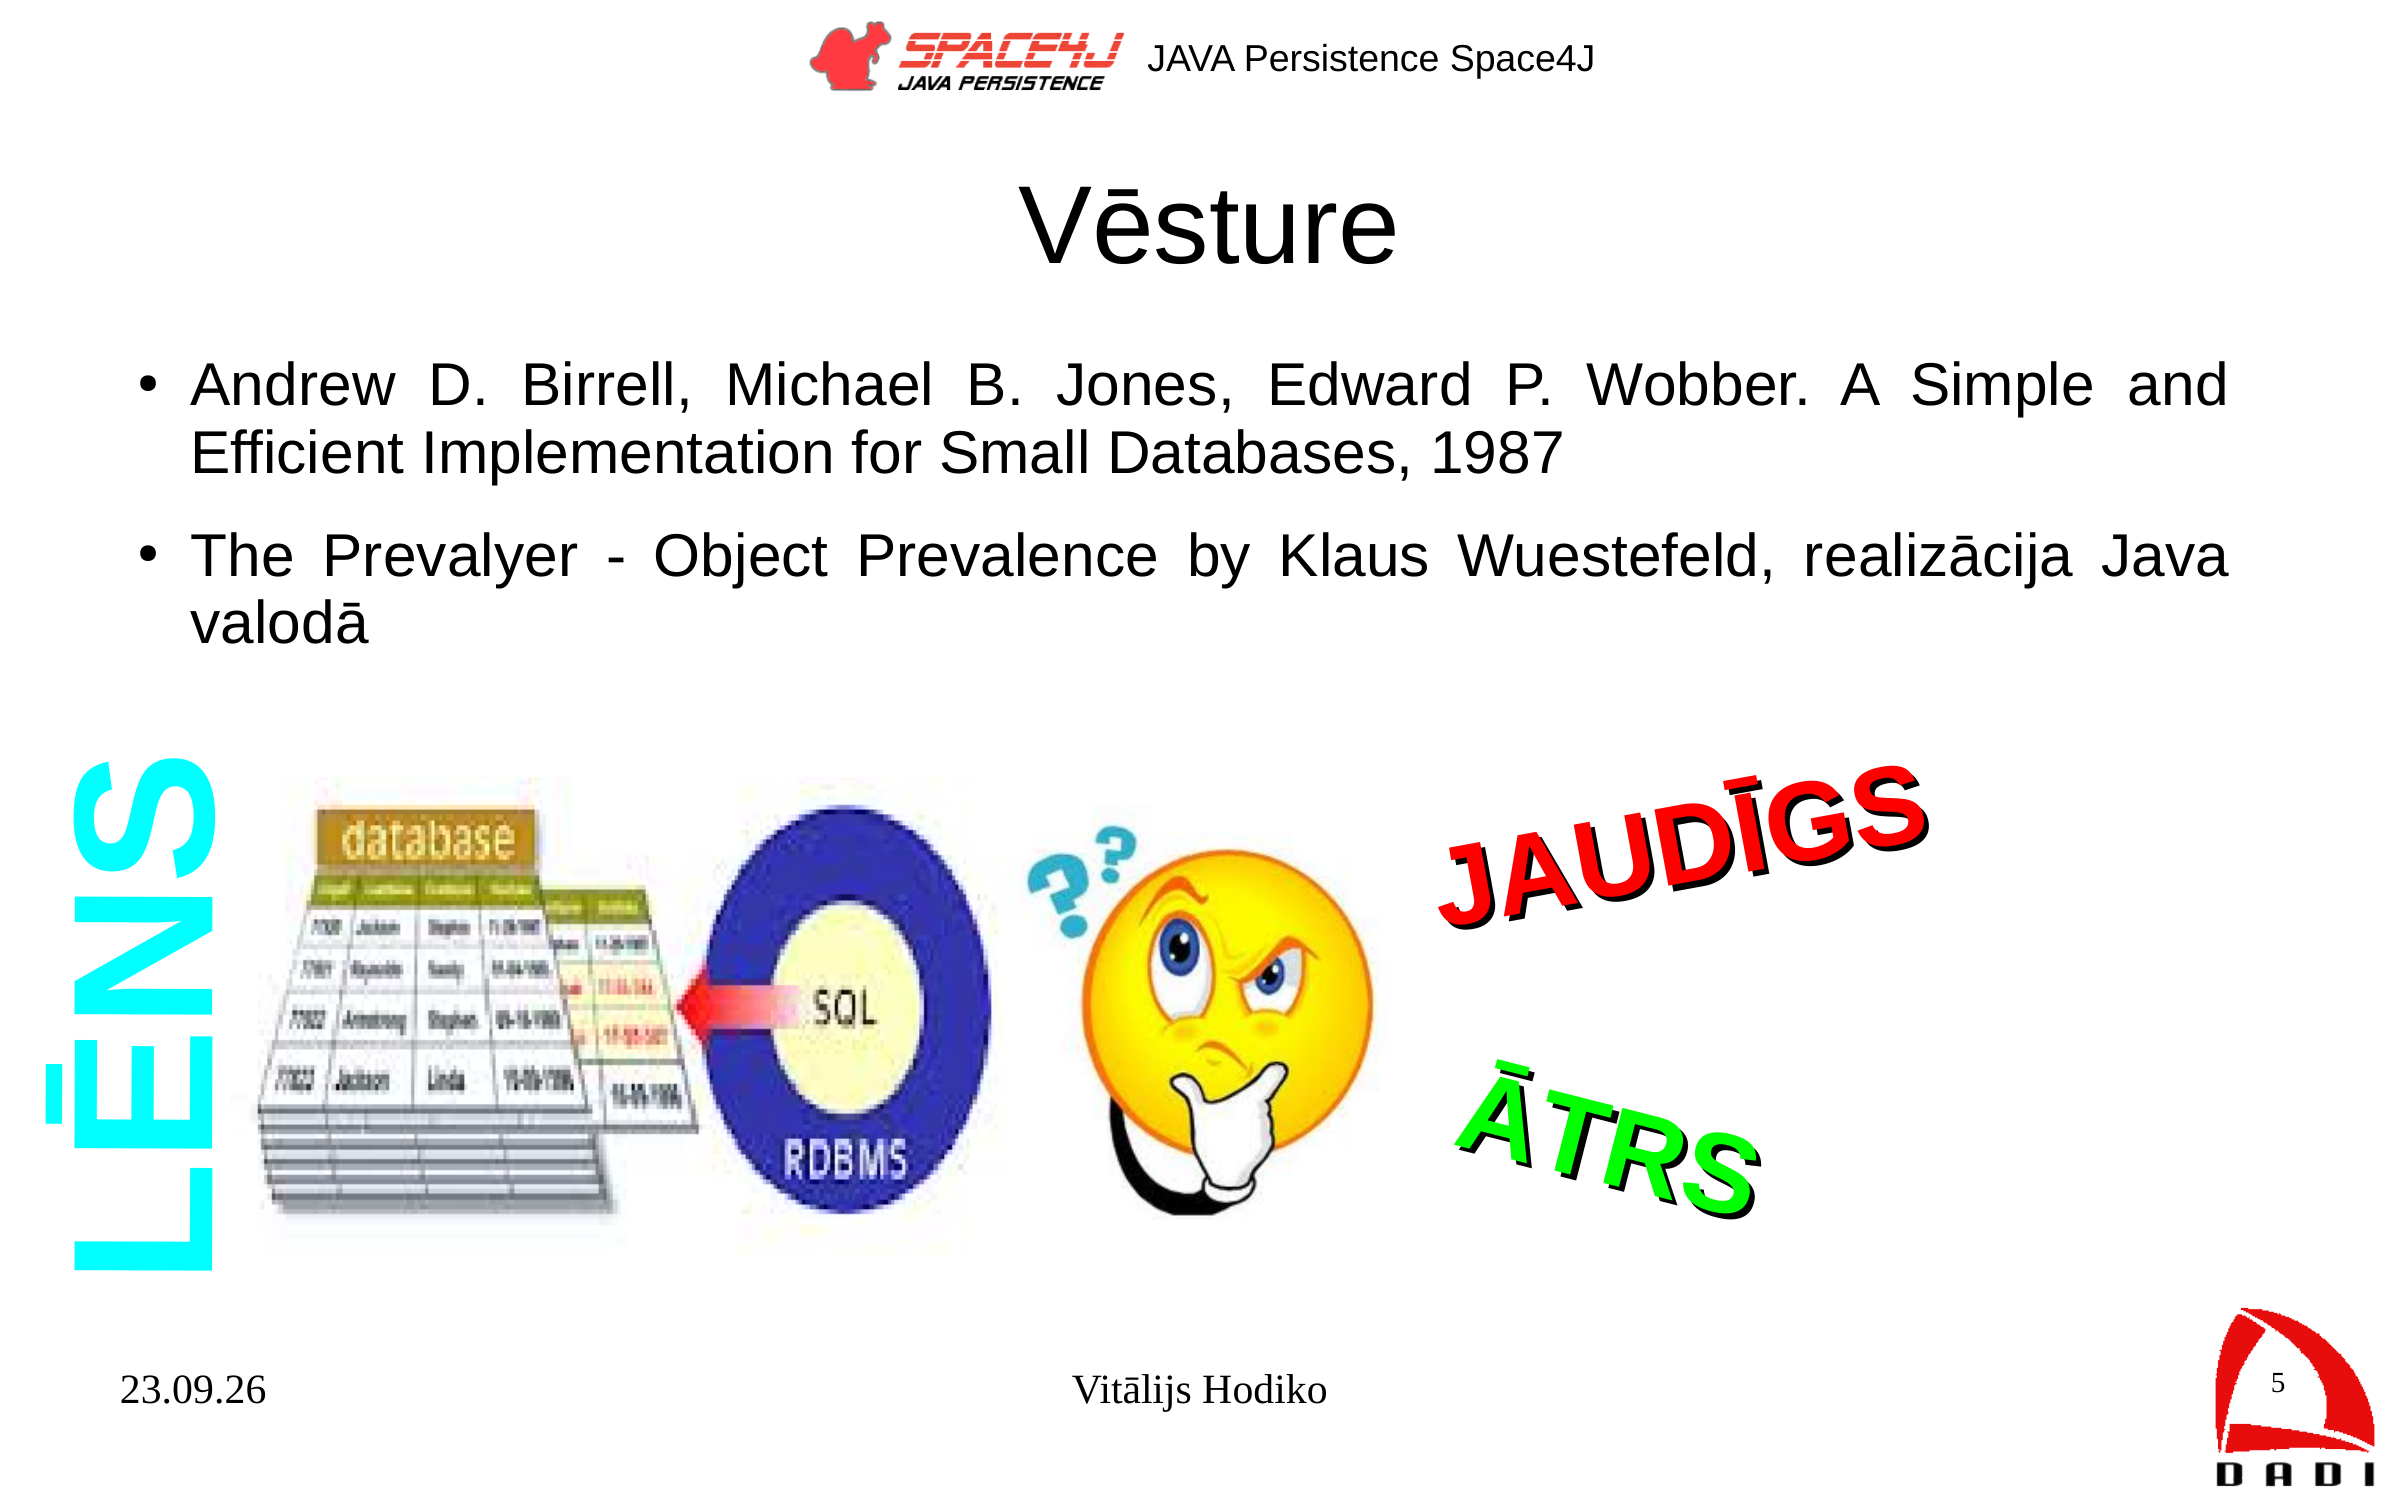

# Vēsture
Andrew D. Birrell, Michael B. Jones, Edward P. Wobber. A Simple and Efficient Implementation for Small Databases, 1987
The Prevalyer - Object Prevalence by Klaus Wuestefeld, realizācija Java valodā
JAUDĪGS
LĒNS
ĀTRS
Vitālijs Hodiko
5